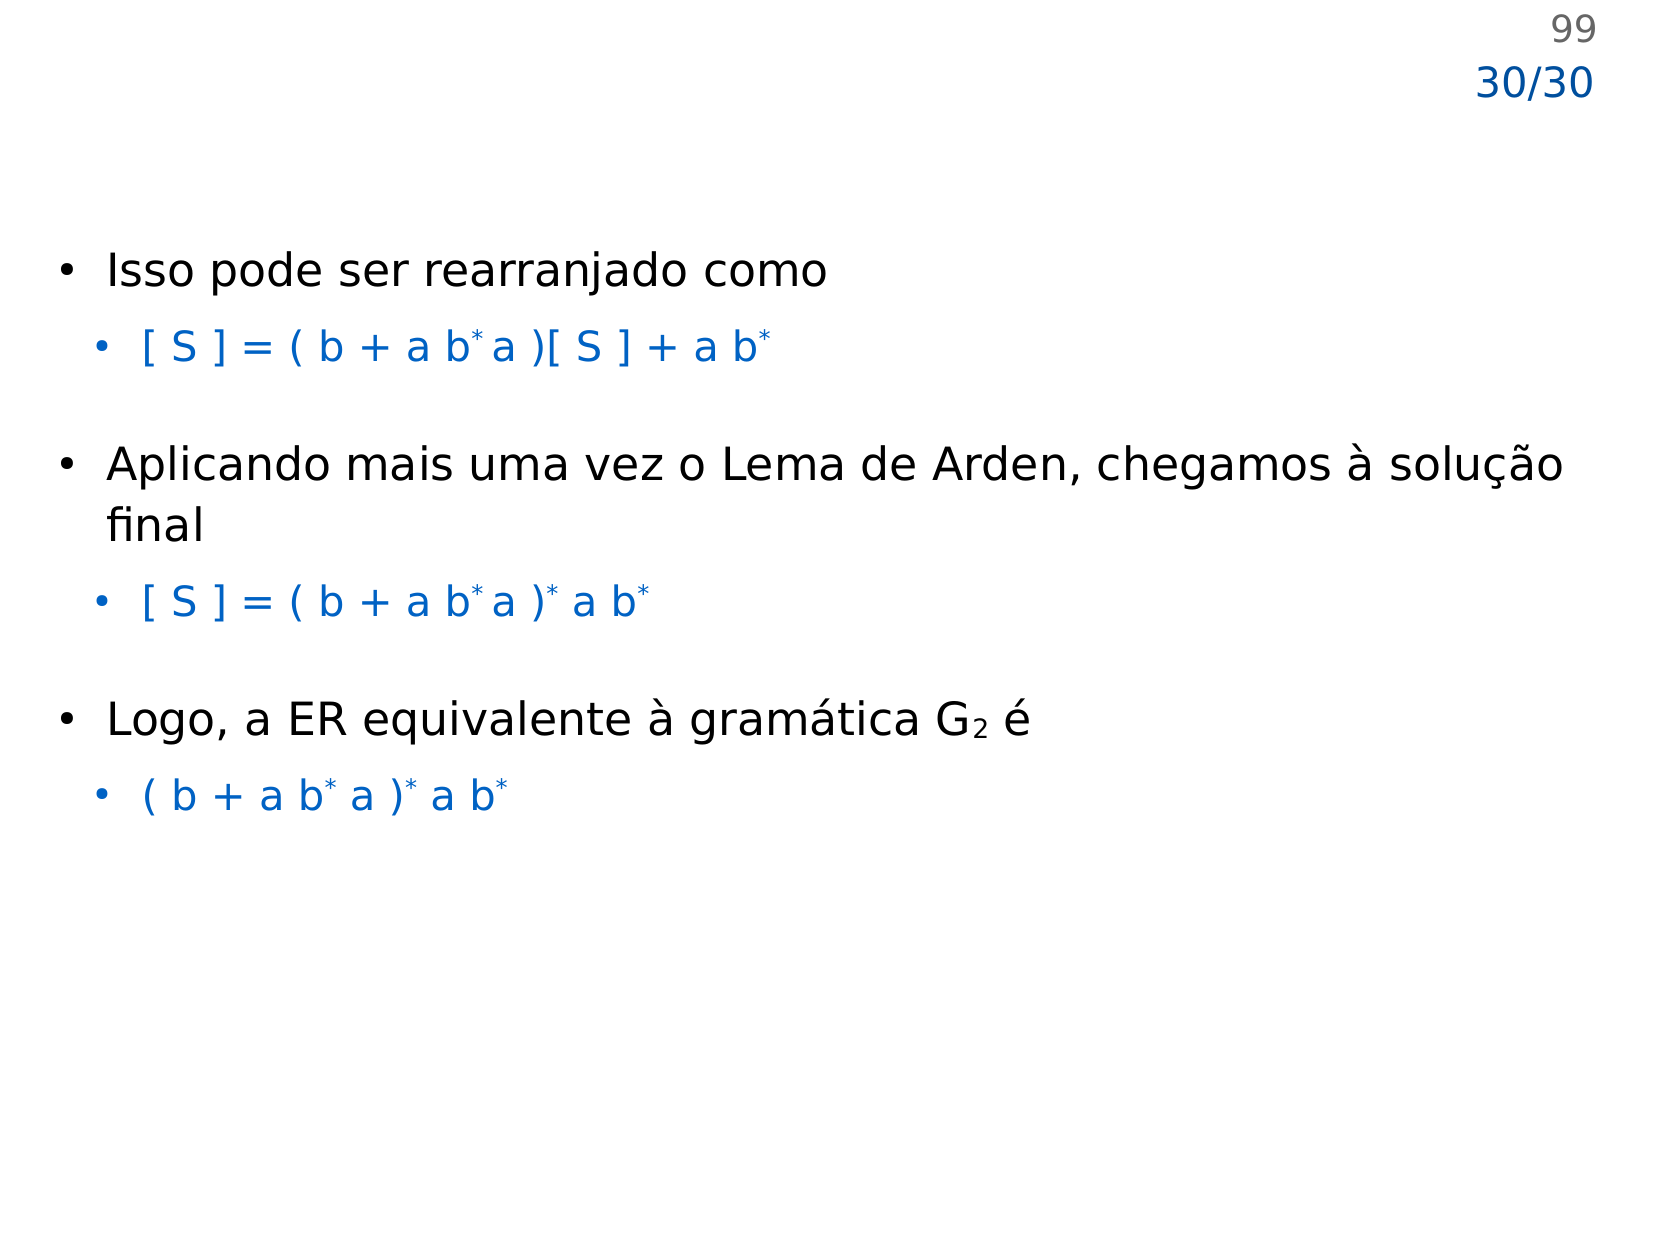

99
#
30
Isso pode ser rearranjado como
[ S ] = ( b + a b* a )[ S ] + a b*
Aplicando mais uma vez o Lema de Arden, chegamos à solução final
[ S ] = ( b + a b* a )* a b*
Logo, a ER equivalente à gramática G2 é
( b + a b* a )* a b*